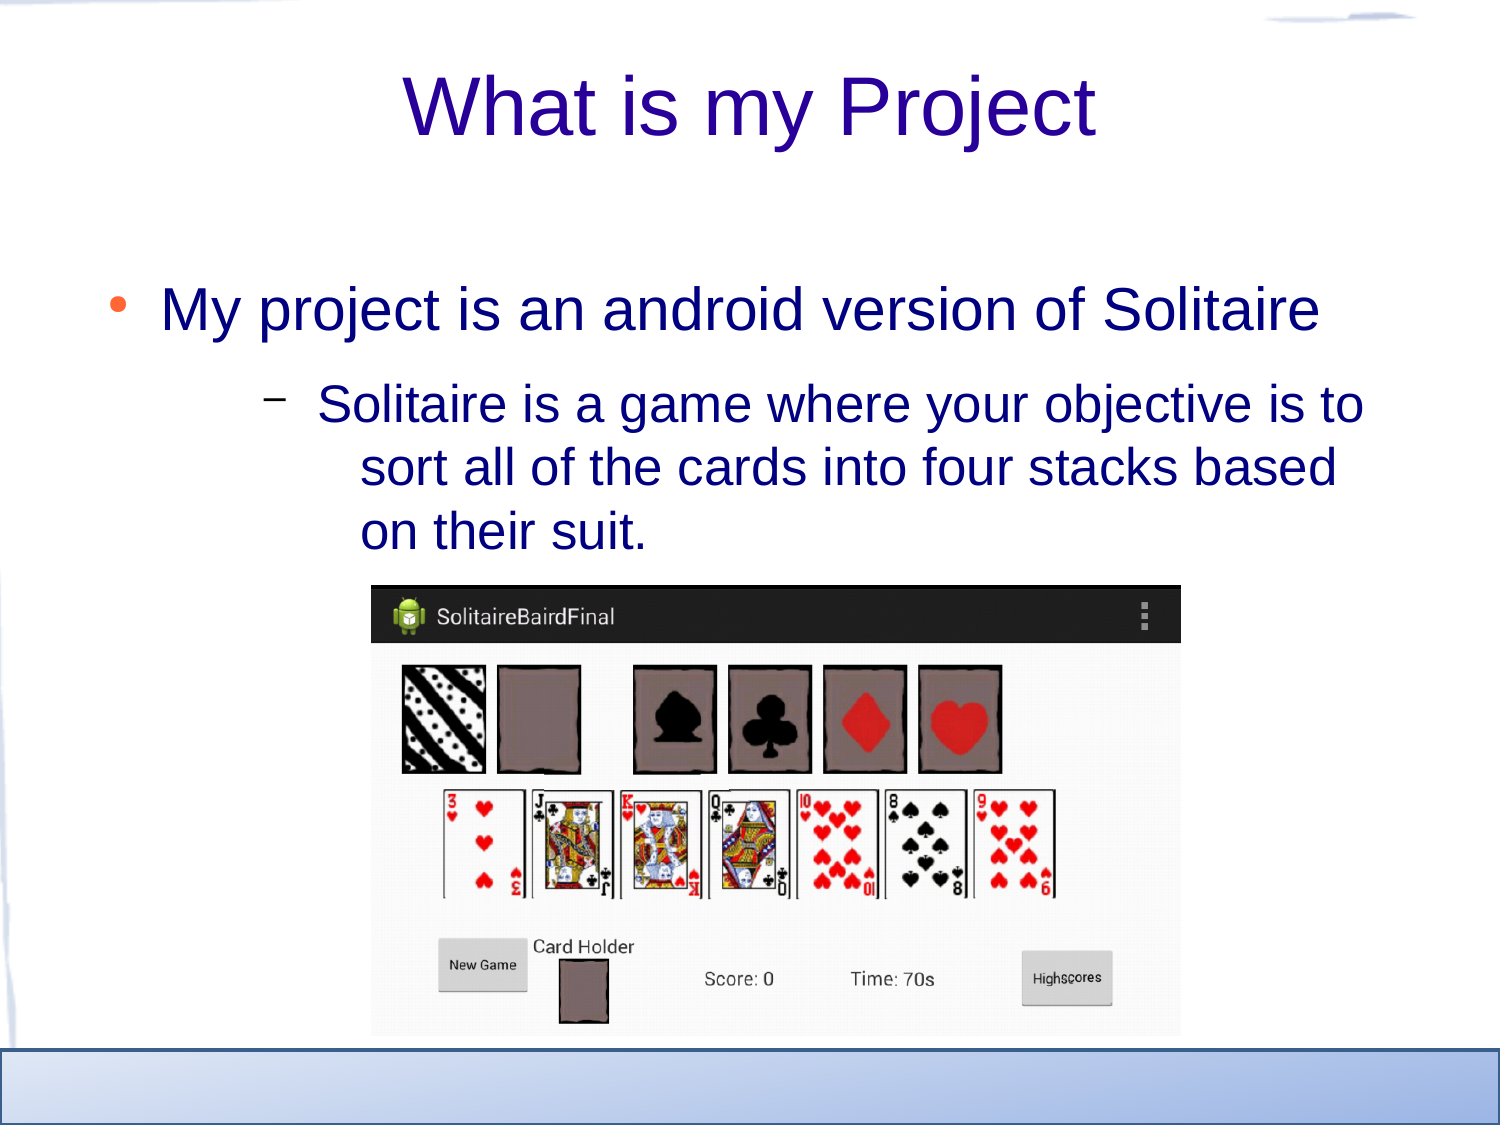

# What is my Project
My project is an android version of Solitaire
Solitaire is a game where your objective is to sort all of the cards into four stacks based on their suit.